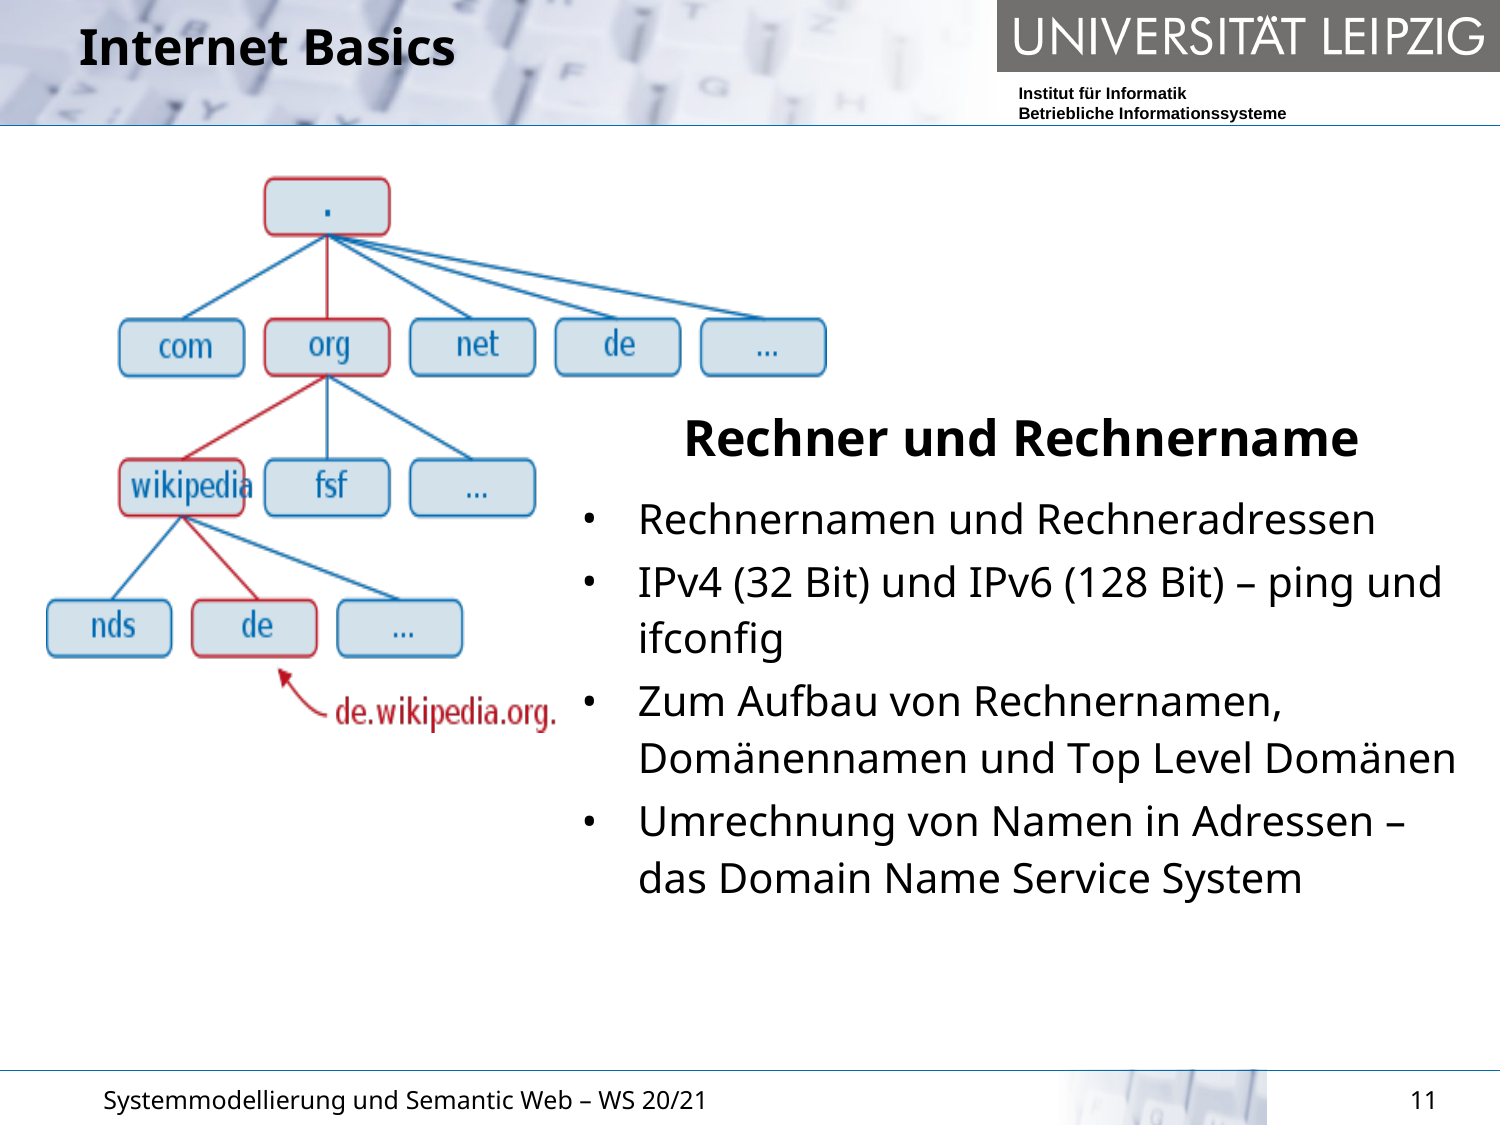

Internet Basics
# Rechner und Rechnername
Rechnernamen und Rechneradressen
IPv4 (32 Bit) und IPv6 (128 Bit) – ping und ifconfig
Zum Aufbau von Rechnernamen, Domänennamen und Top Level Domänen
Umrechnung von Namen in Adressen – das Domain Name Service System
Systemmodellierung und Semantic Web – WS 20/21
11